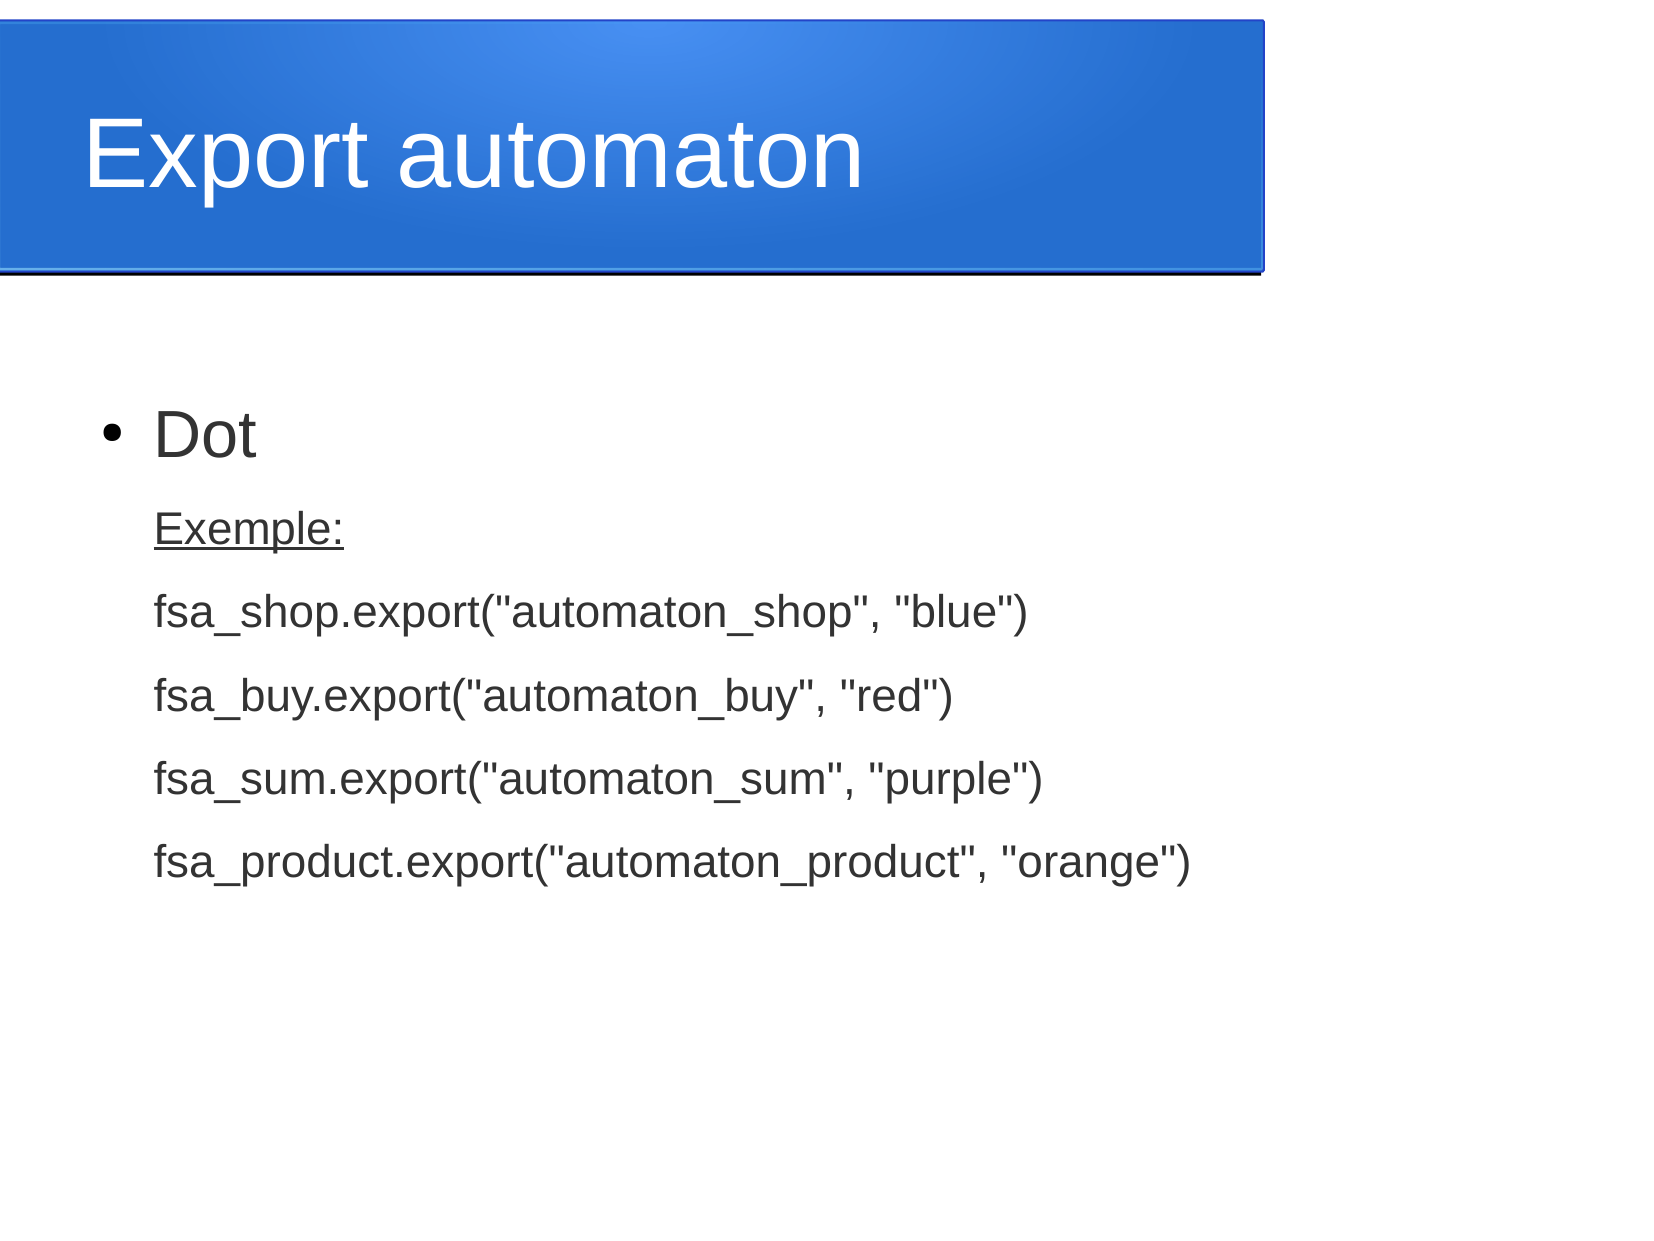

# Export automaton
Dot
Exemple:
fsa_shop.export("automaton_shop", "blue")
fsa_buy.export("automaton_buy", "red")
fsa_sum.export("automaton_sum", "purple")
fsa_product.export("automaton_product", "orange")